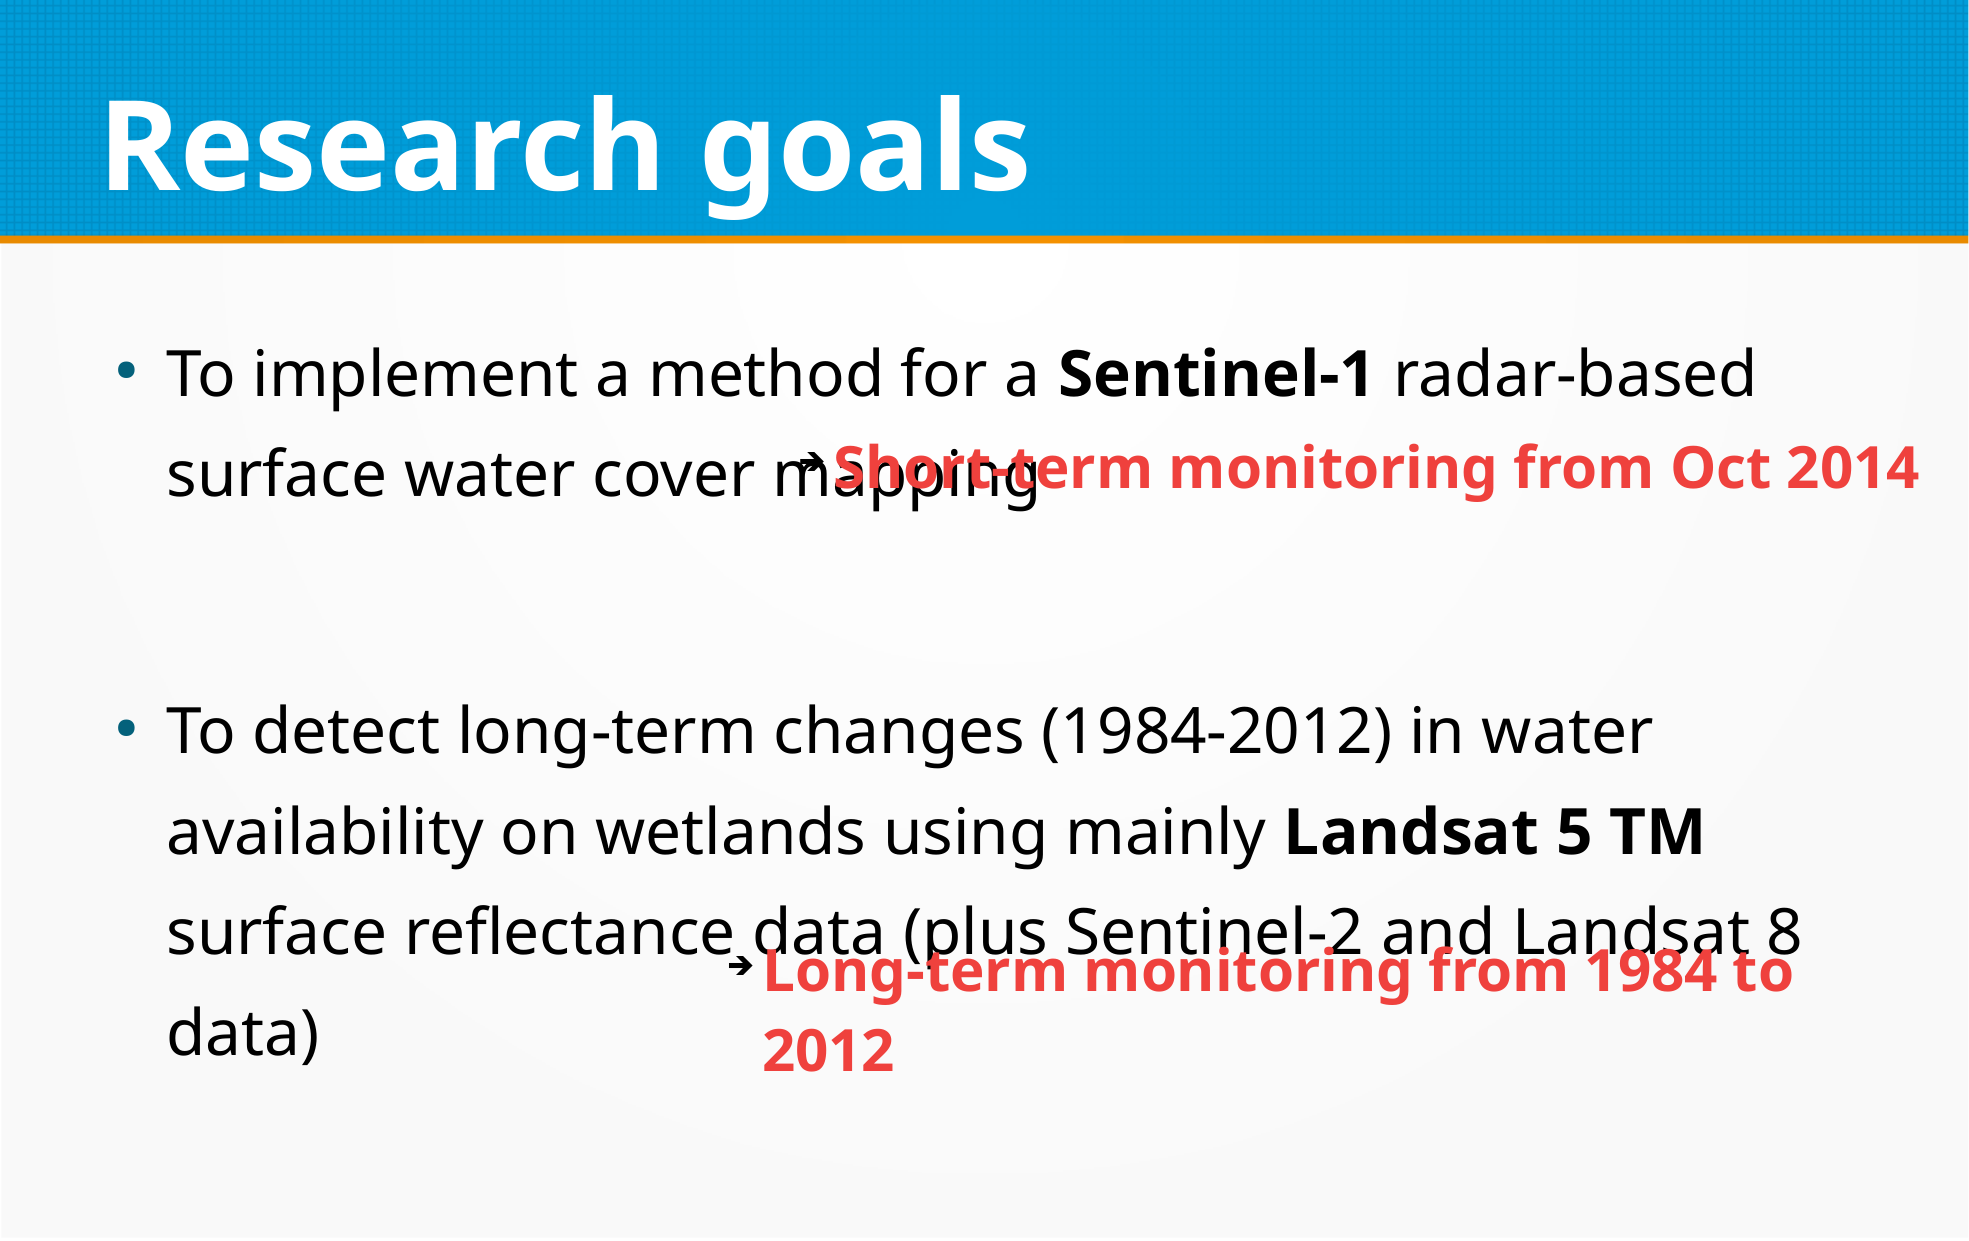

# Research goals
To implement a method for a Sentinel-1 radar-based surface water cover mapping
To detect long-term changes (1984-2012) in water availability on wetlands using mainly Landsat 5 TM surface reflectance data (plus Sentinel-2 and Landsat 8 data)
Short-term monitoring from Oct 2014
Long-term monitoring from 1984 to 2012